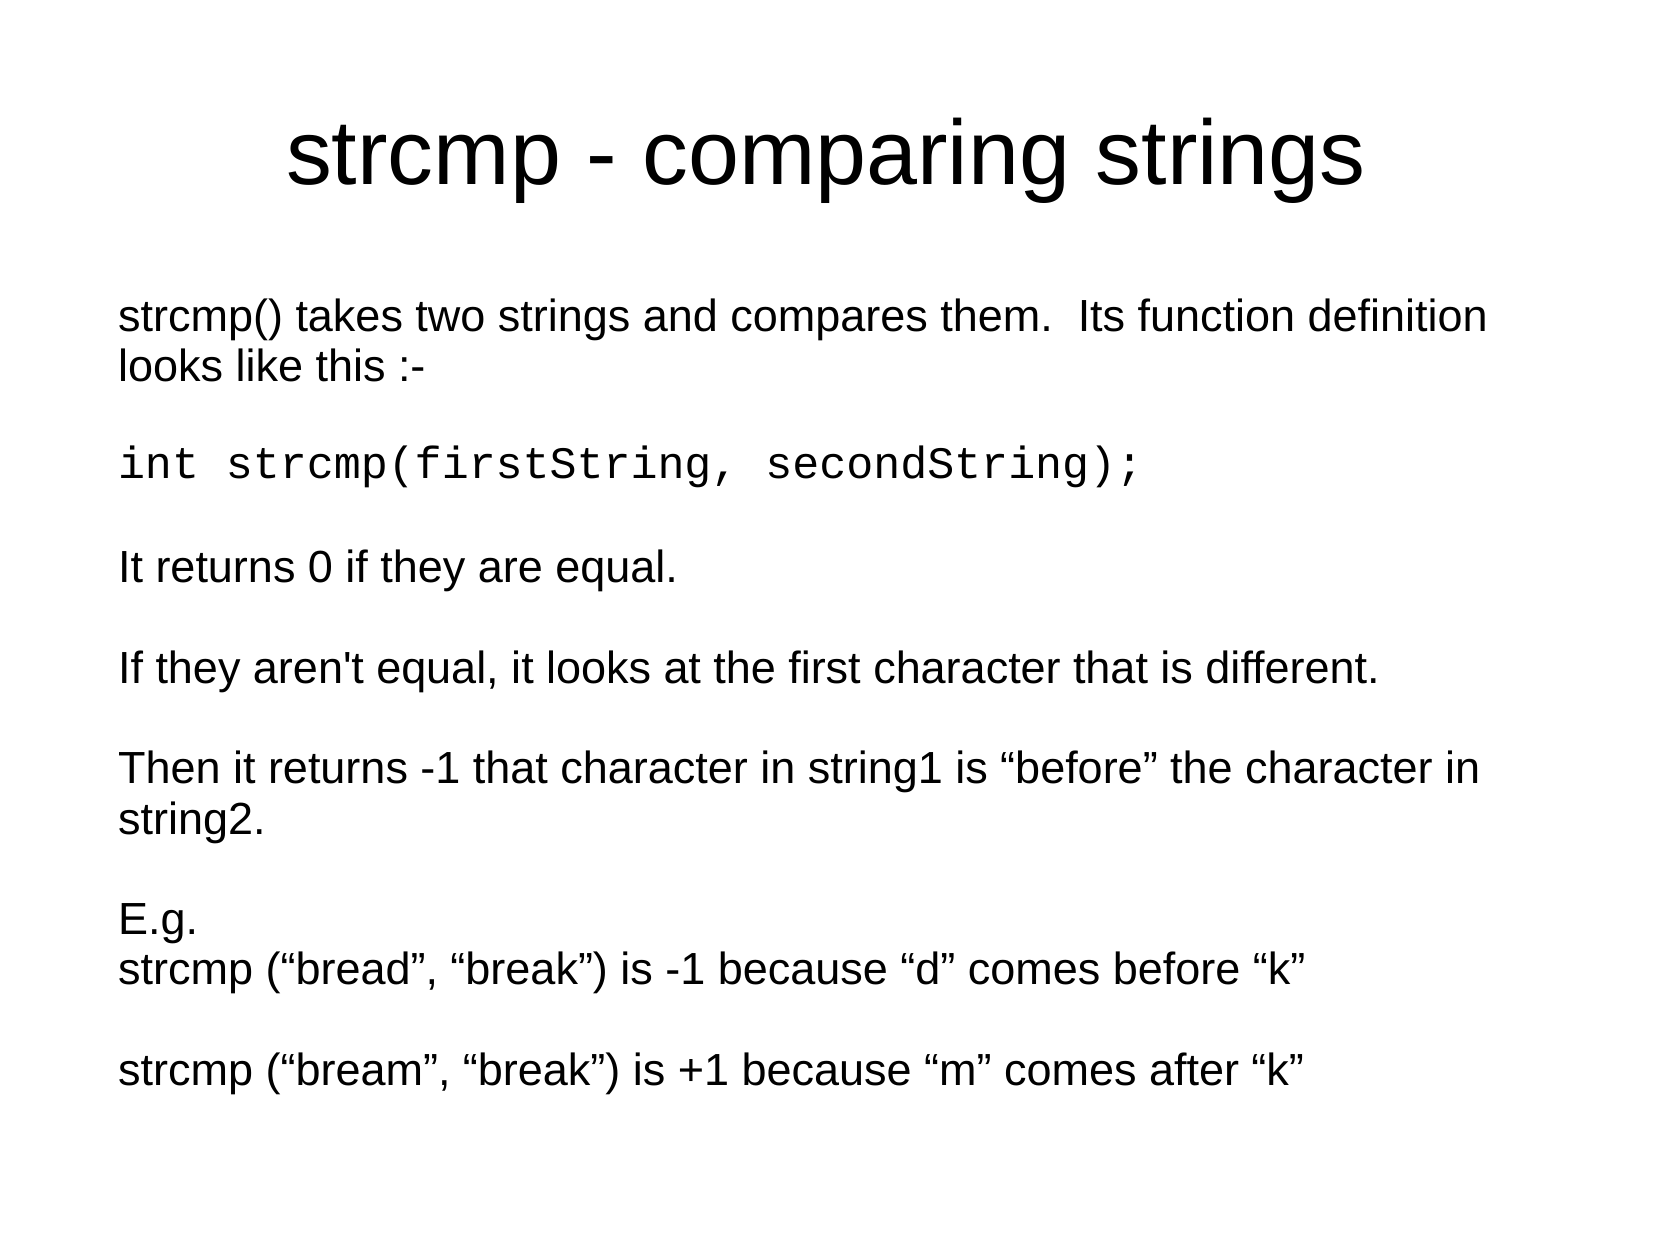

# strcmp - comparing strings
strcmp() takes two strings and compares them. Its function definition looks like this :-
int strcmp(firstString, secondString);
It returns 0 if they are equal.
If they aren't equal, it looks at the first character that is different.
Then it returns -1 that character in string1 is “before” the character in string2.
E.g.
strcmp (“bread”, “break”) is -1 because “d” comes before “k”
strcmp (“bream”, “break”) is +1 because “m” comes after “k”